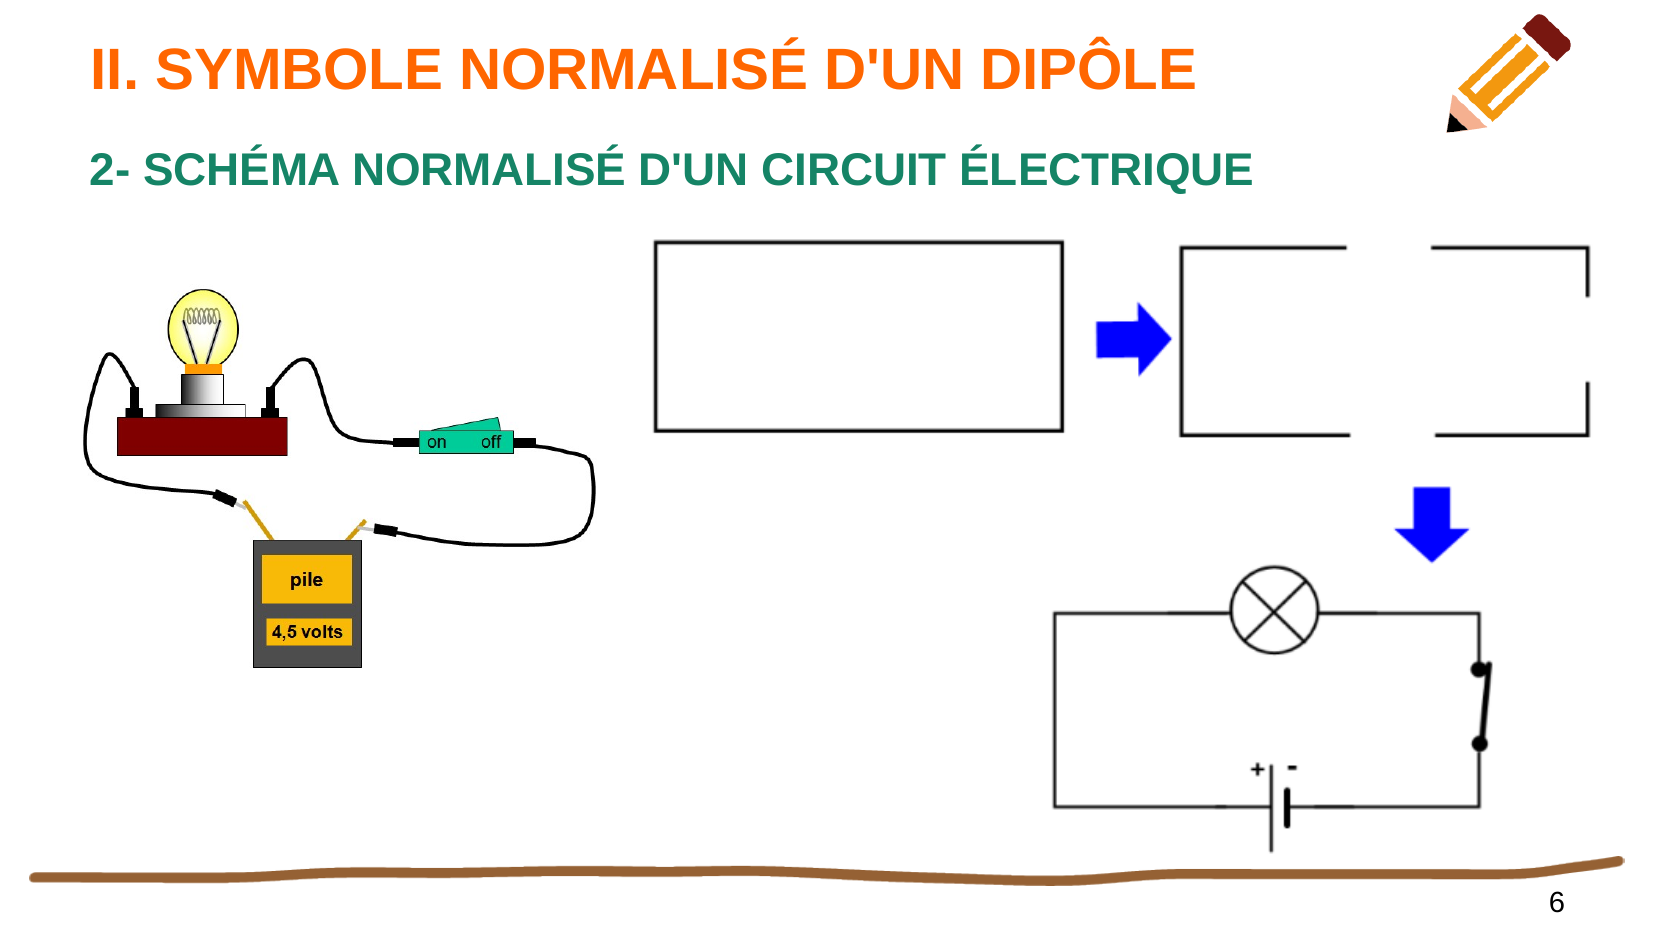

# II. SYMBOLE NORMALISÉ D'UN DIPÔLE
2- SCHÉMA NORMALISÉ D'UN CIRCUIT ÉLECTRIQUE
6